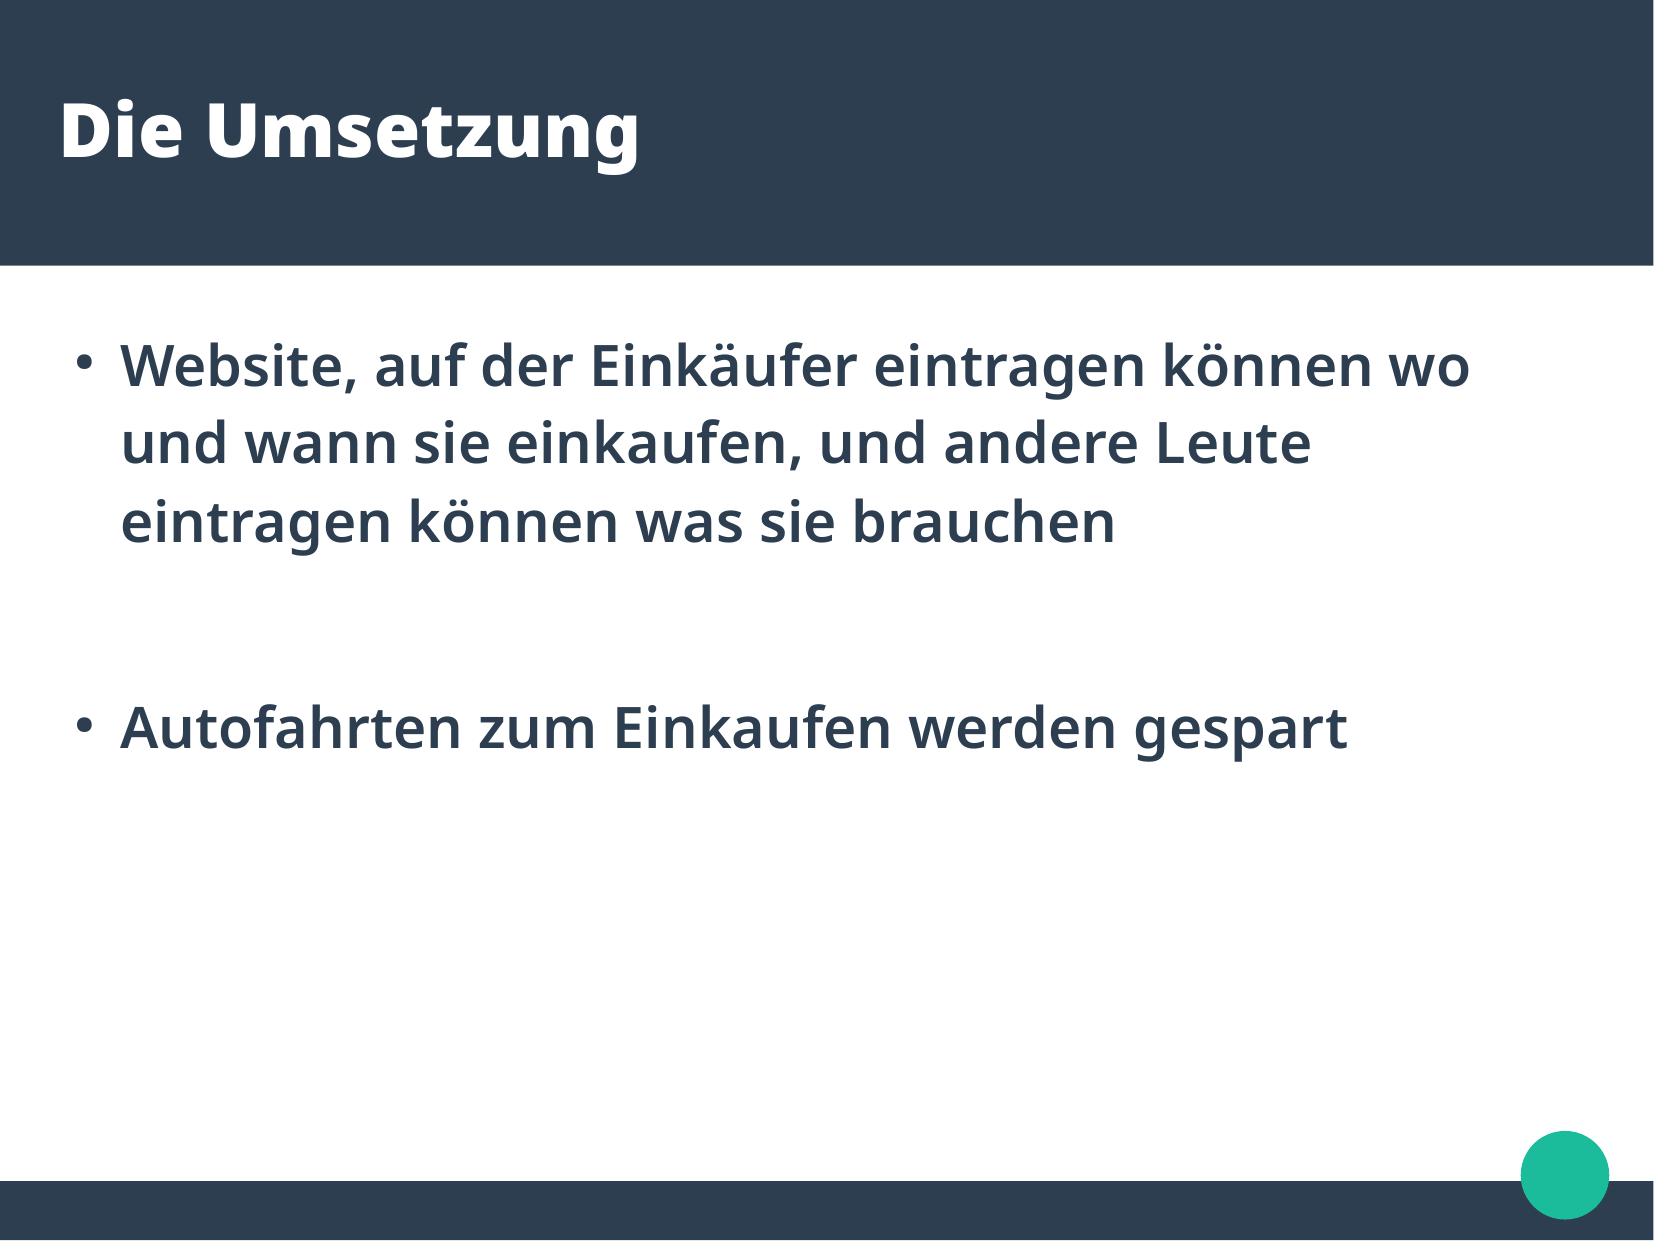

# Die Umsetzung
Website, auf der Einkäufer eintragen können wo und wann sie einkaufen, und andere Leute eintragen können was sie brauchen
Autofahrten zum Einkaufen werden gespart